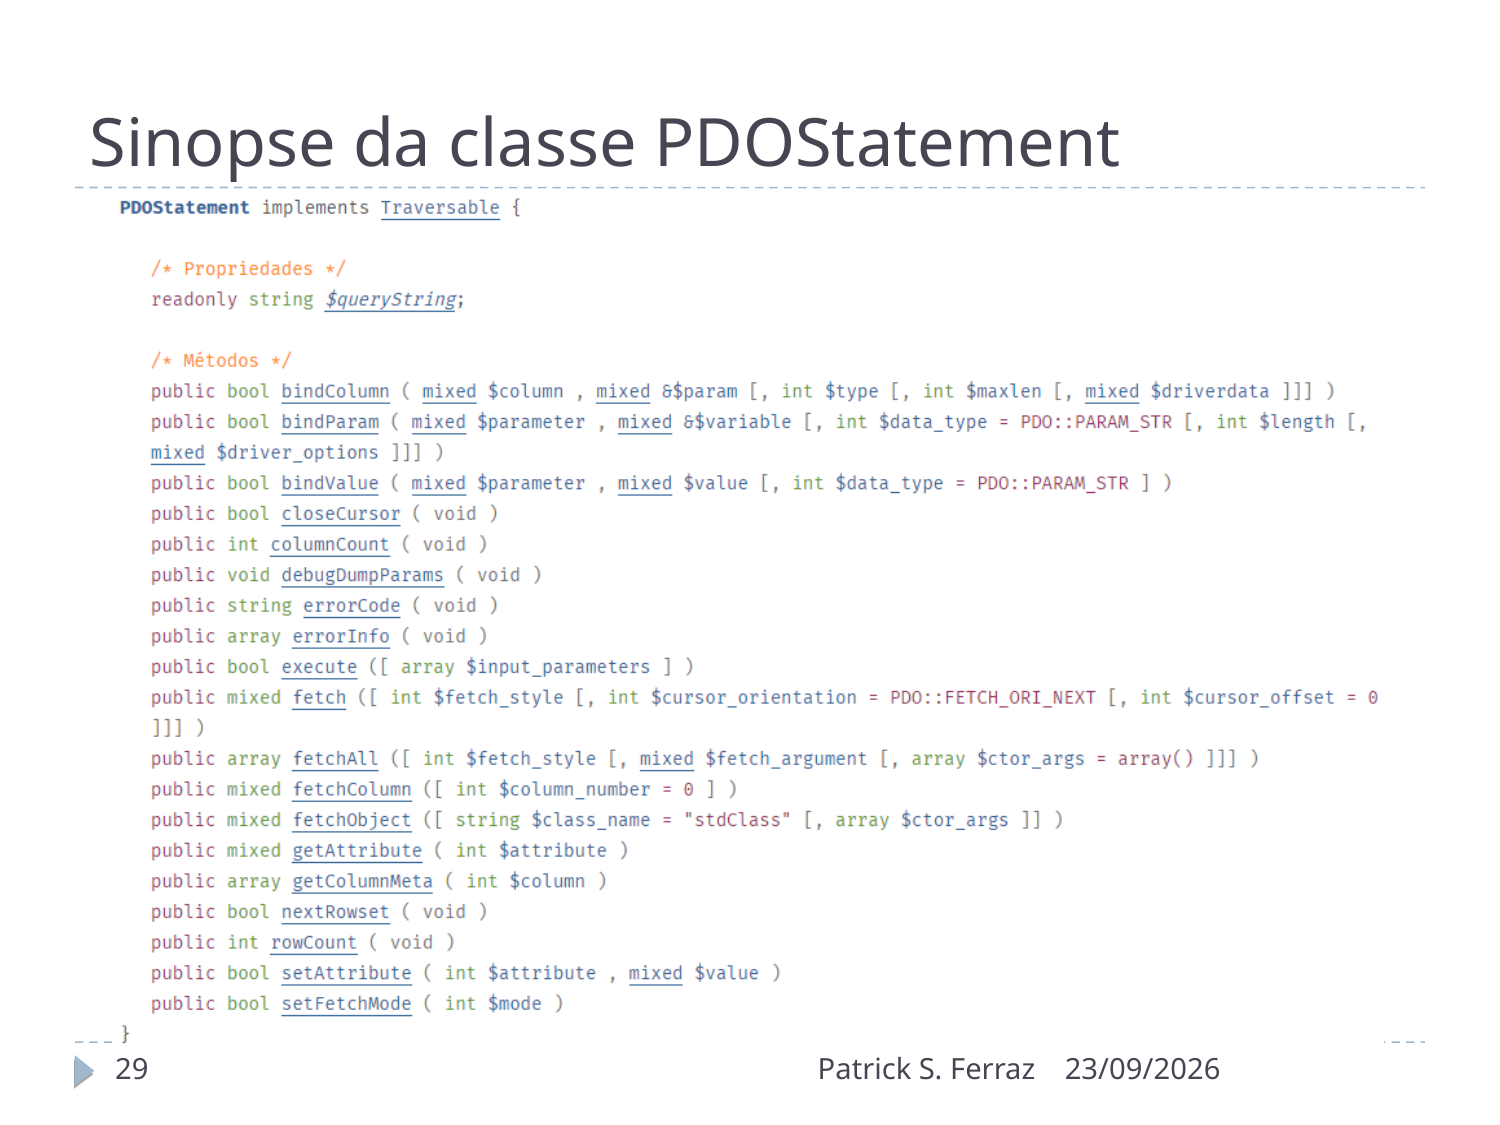

# Sinopse da classe PDOStatement
Patrick S. Ferraz